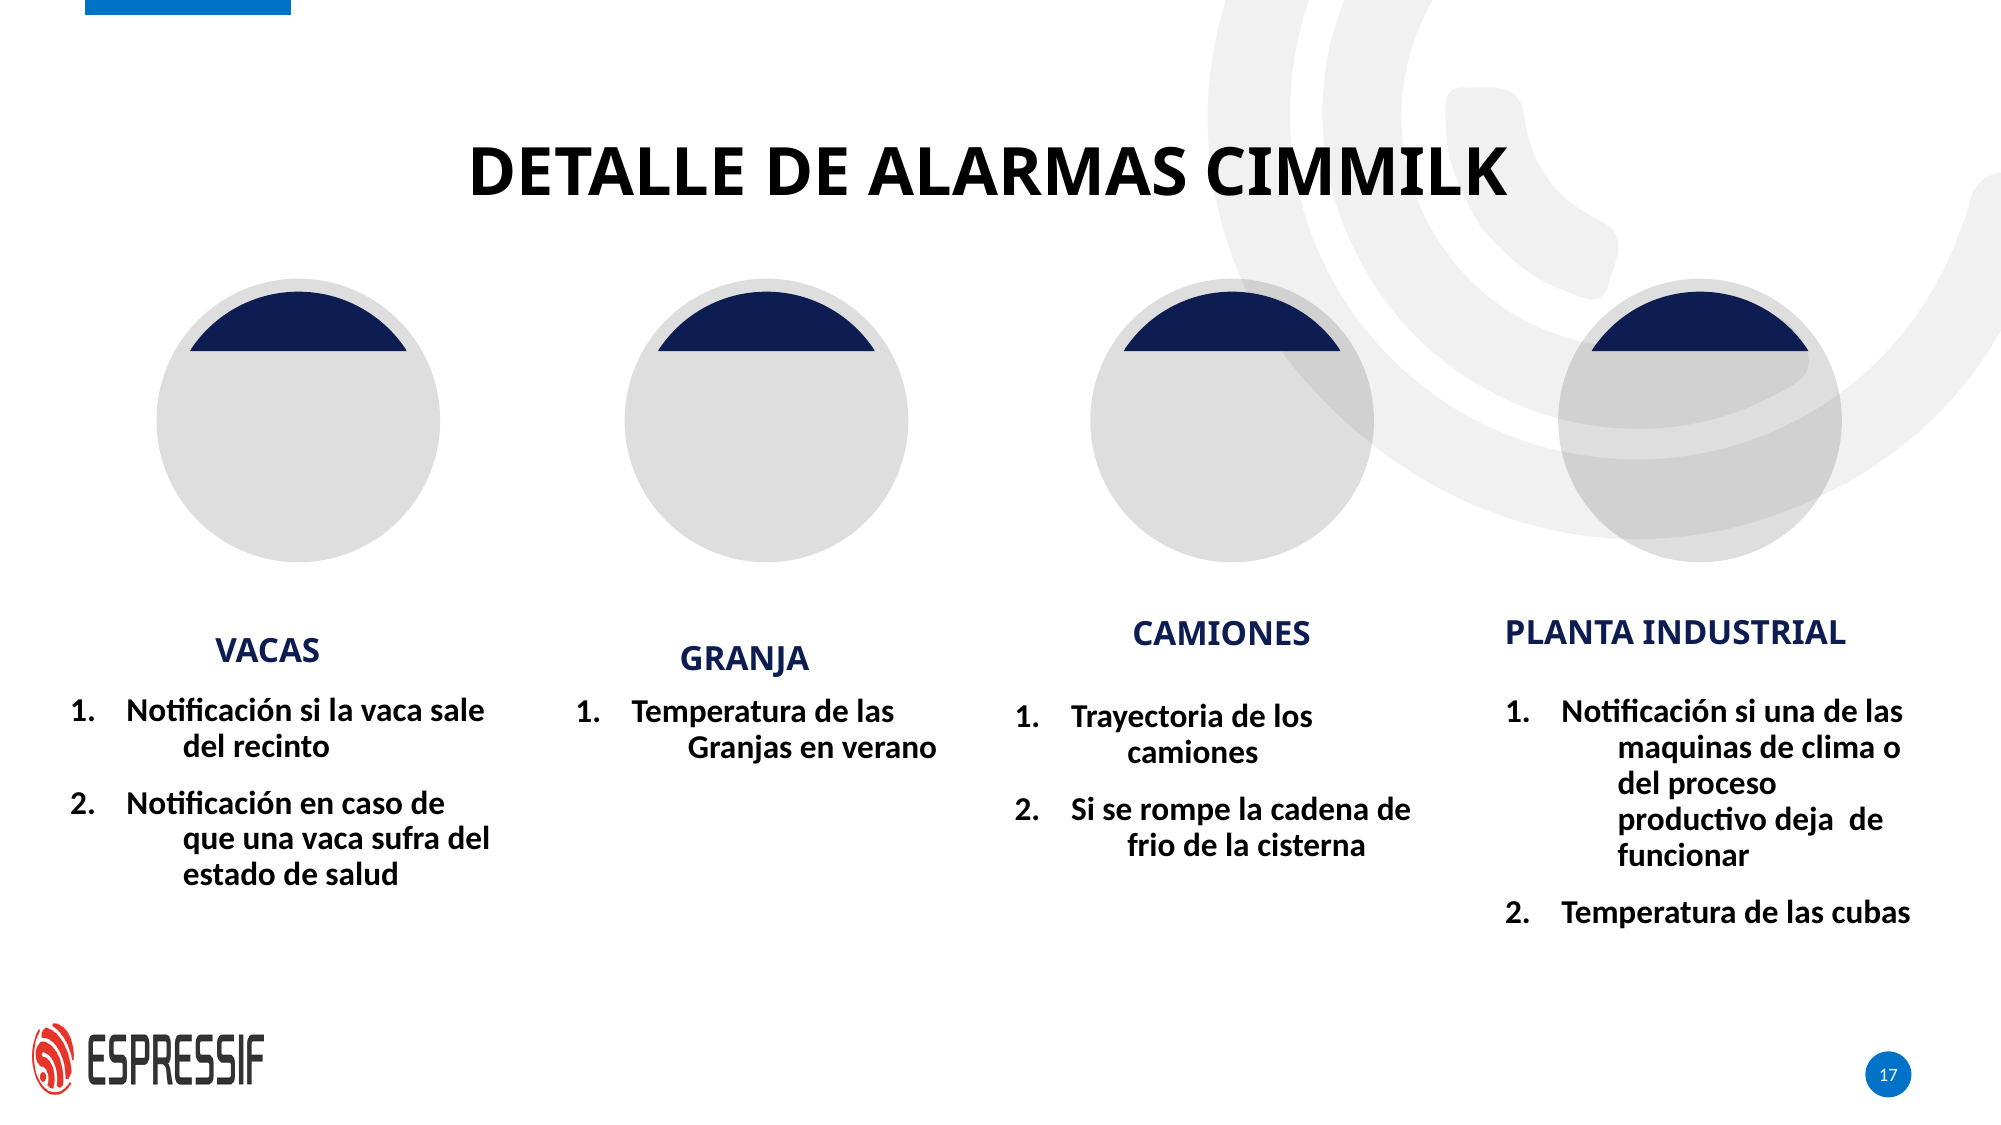

# Detalle de alarmas cimmilk
Planta industrial
 Camiones
Vacas
 Granja
Notificación si la vaca sale del recinto
Notificación en caso de que una vaca sufra del estado de salud
Temperatura de las Granjas en verano
Notificación si una de las maquinas de clima o del proceso productivo deja de funcionar
Temperatura de las cubas
Trayectoria de los camiones
Si se rompe la cadena de frio de la cisterna